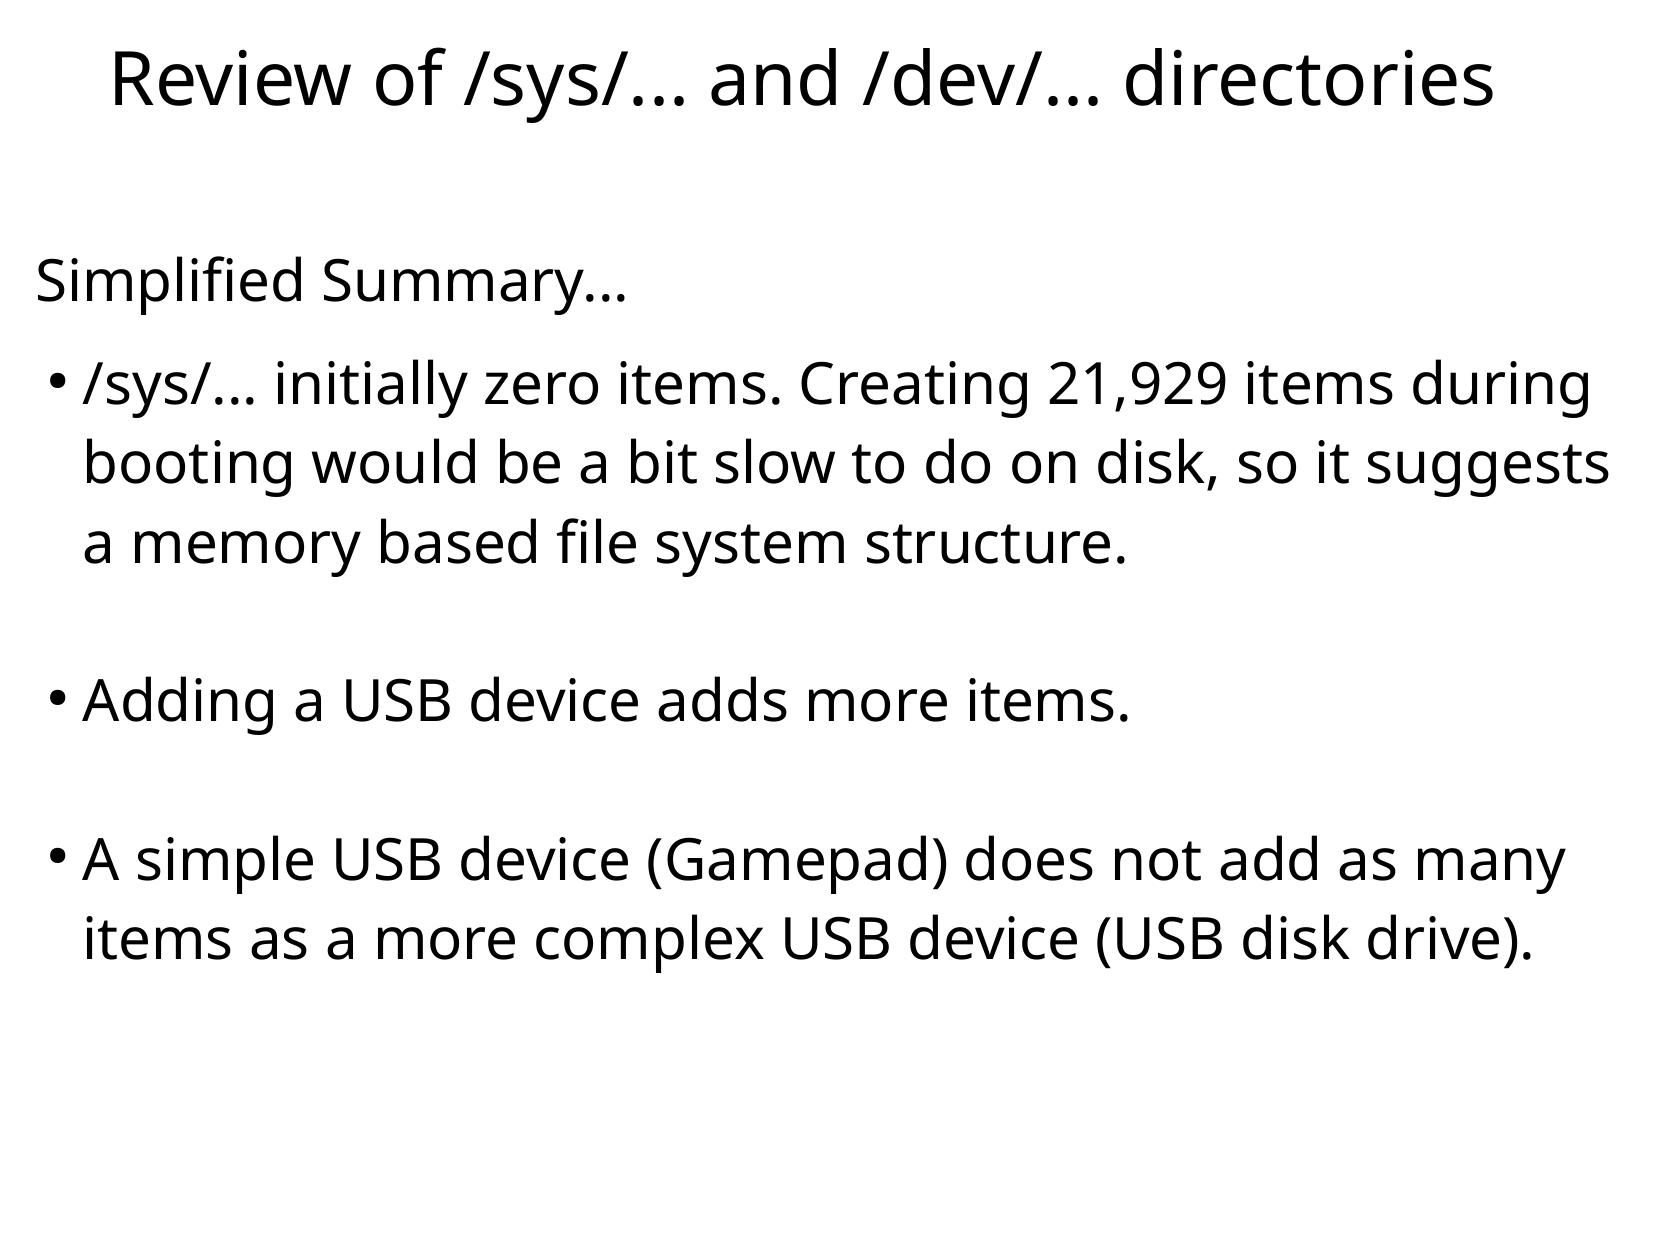

# Review of /sys/... and /dev/... directories
Simplified Summary...
/sys/... initially zero items. Creating 21,929 items during booting would be a bit slow to do on disk, so it suggests a memory based file system structure.
Adding a USB device adds more items.
A simple USB device (Gamepad) does not add as many items as a more complex USB device (USB disk drive).